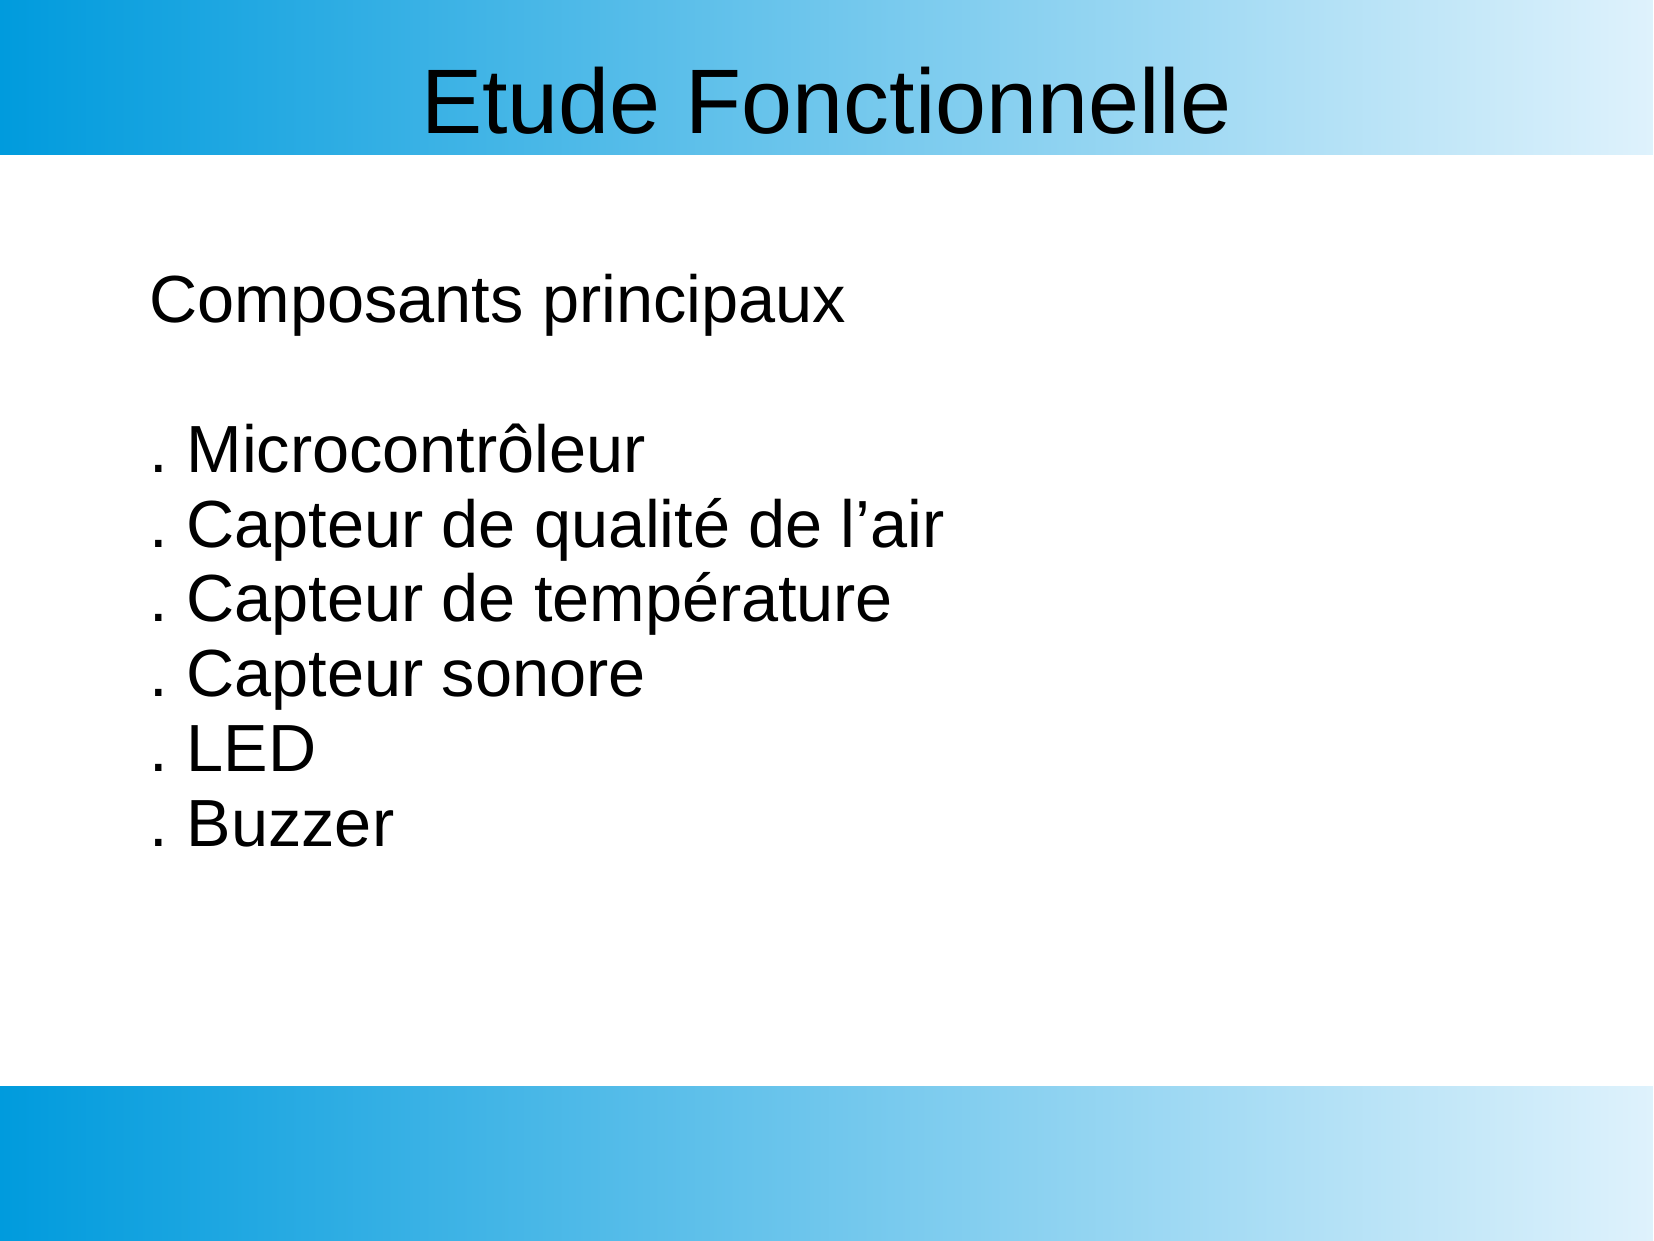

# Etude Fonctionnelle
Composants principaux
. Microcontrôleur
. Capteur de qualité de l’air
. Capteur de température
. Capteur sonore
. LED
. Buzzer